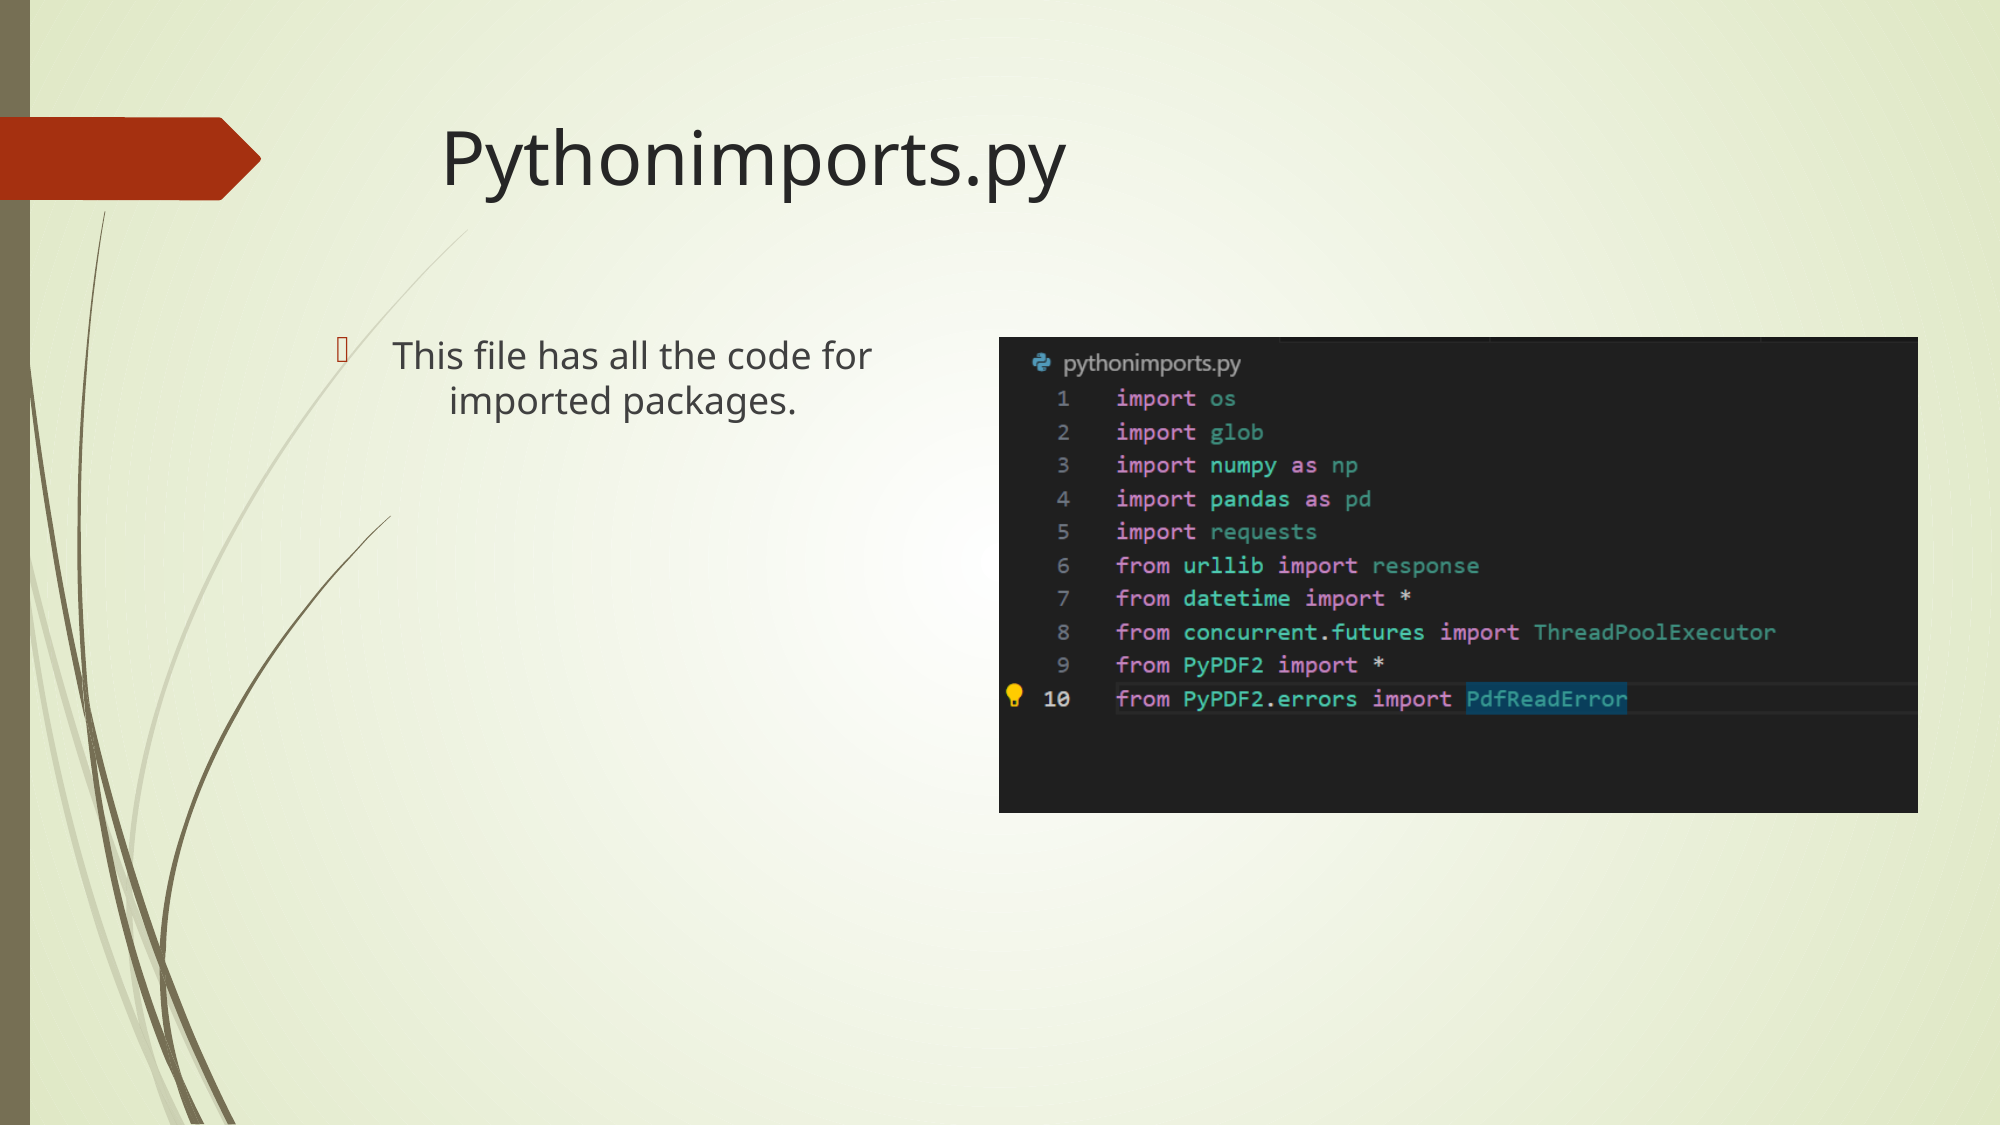

# Pythonimports.py
This file has all the code for imported packages.